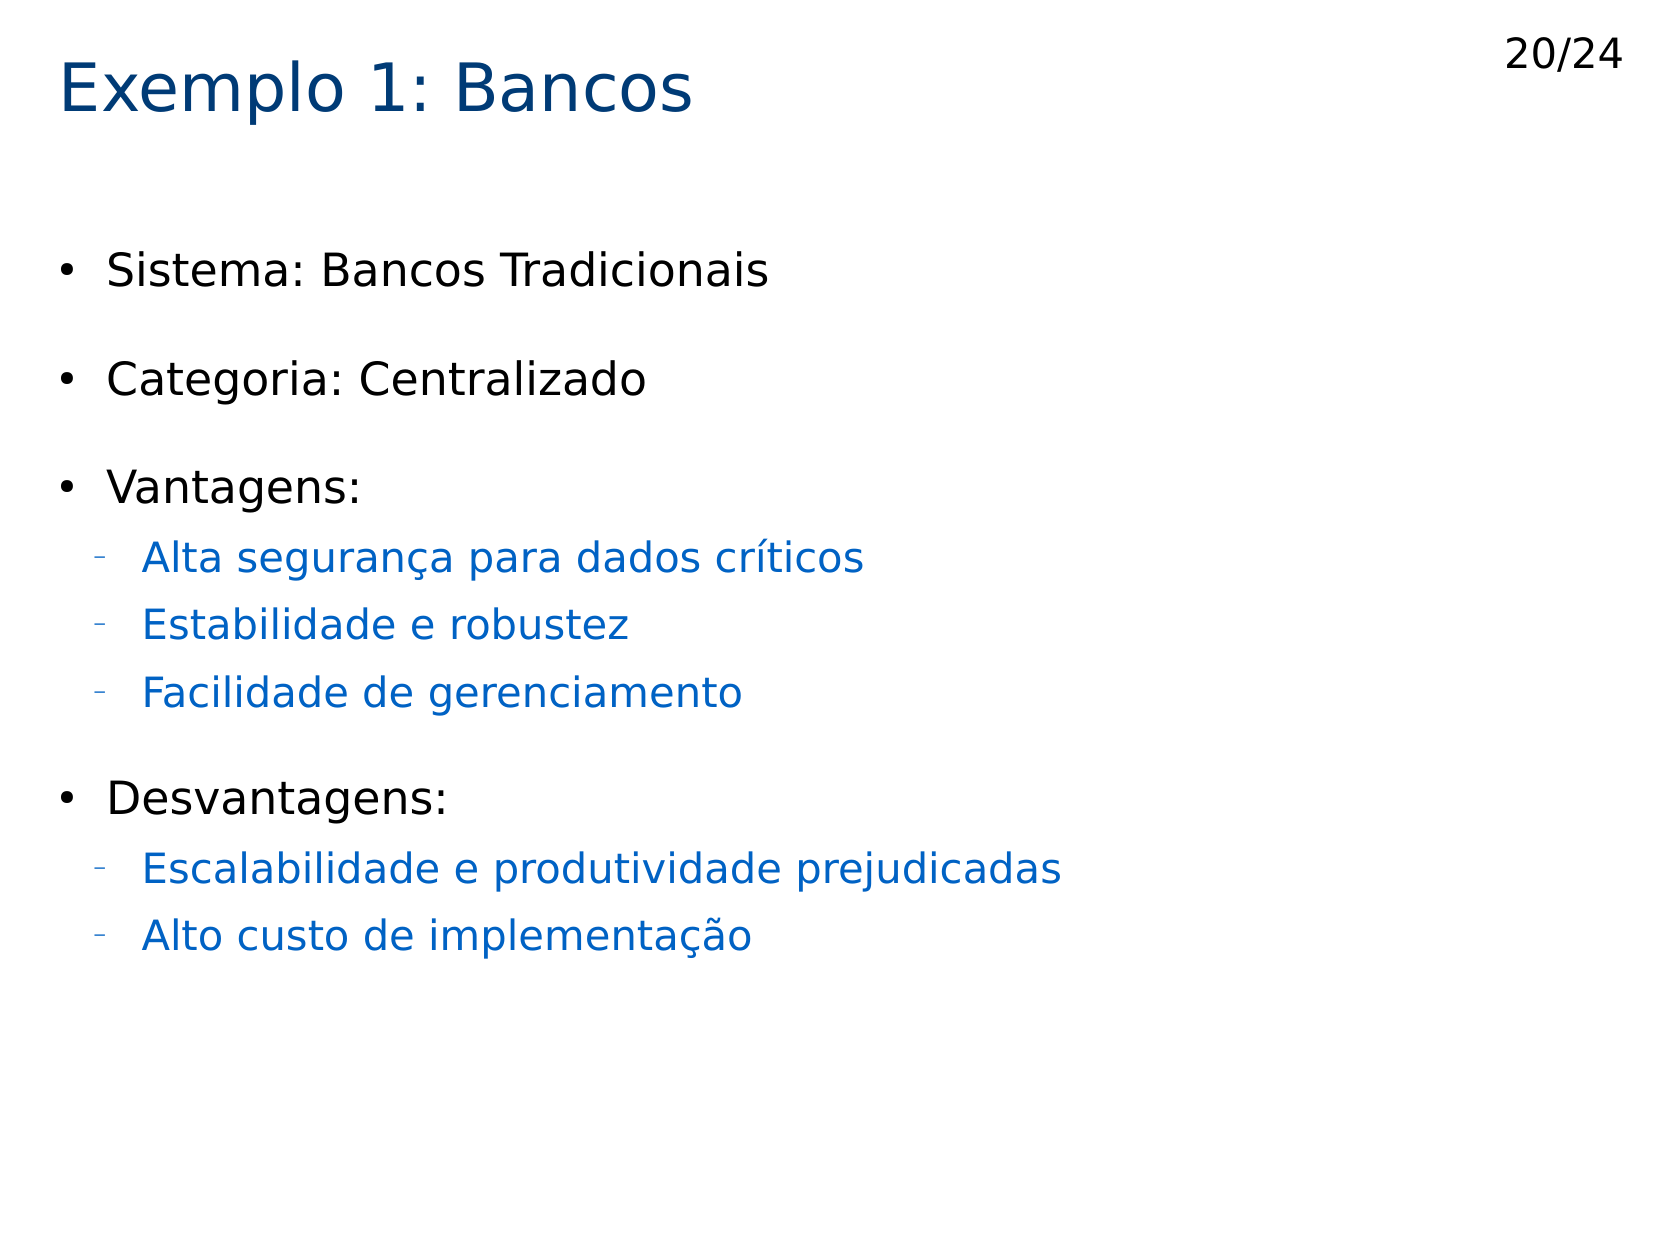

# Exemplo 1: Bancos
20
Sistema: Bancos Tradicionais
Categoria: Centralizado
Vantagens:
Alta segurança para dados críticos
Estabilidade e robustez
Facilidade de gerenciamento
Desvantagens:
Escalabilidade e produtividade prejudicadas
Alto custo de implementação